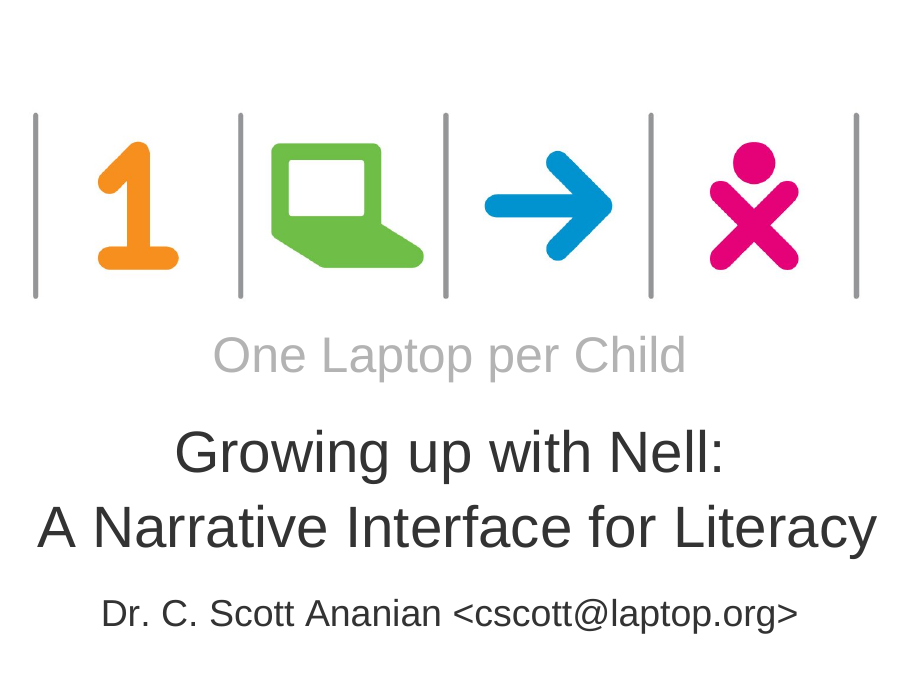

One Laptop per Child
Growing up with Nell:
 A Narrative Interface for Literacy
Dr. C. Scott Ananian <cscott@laptop.org>